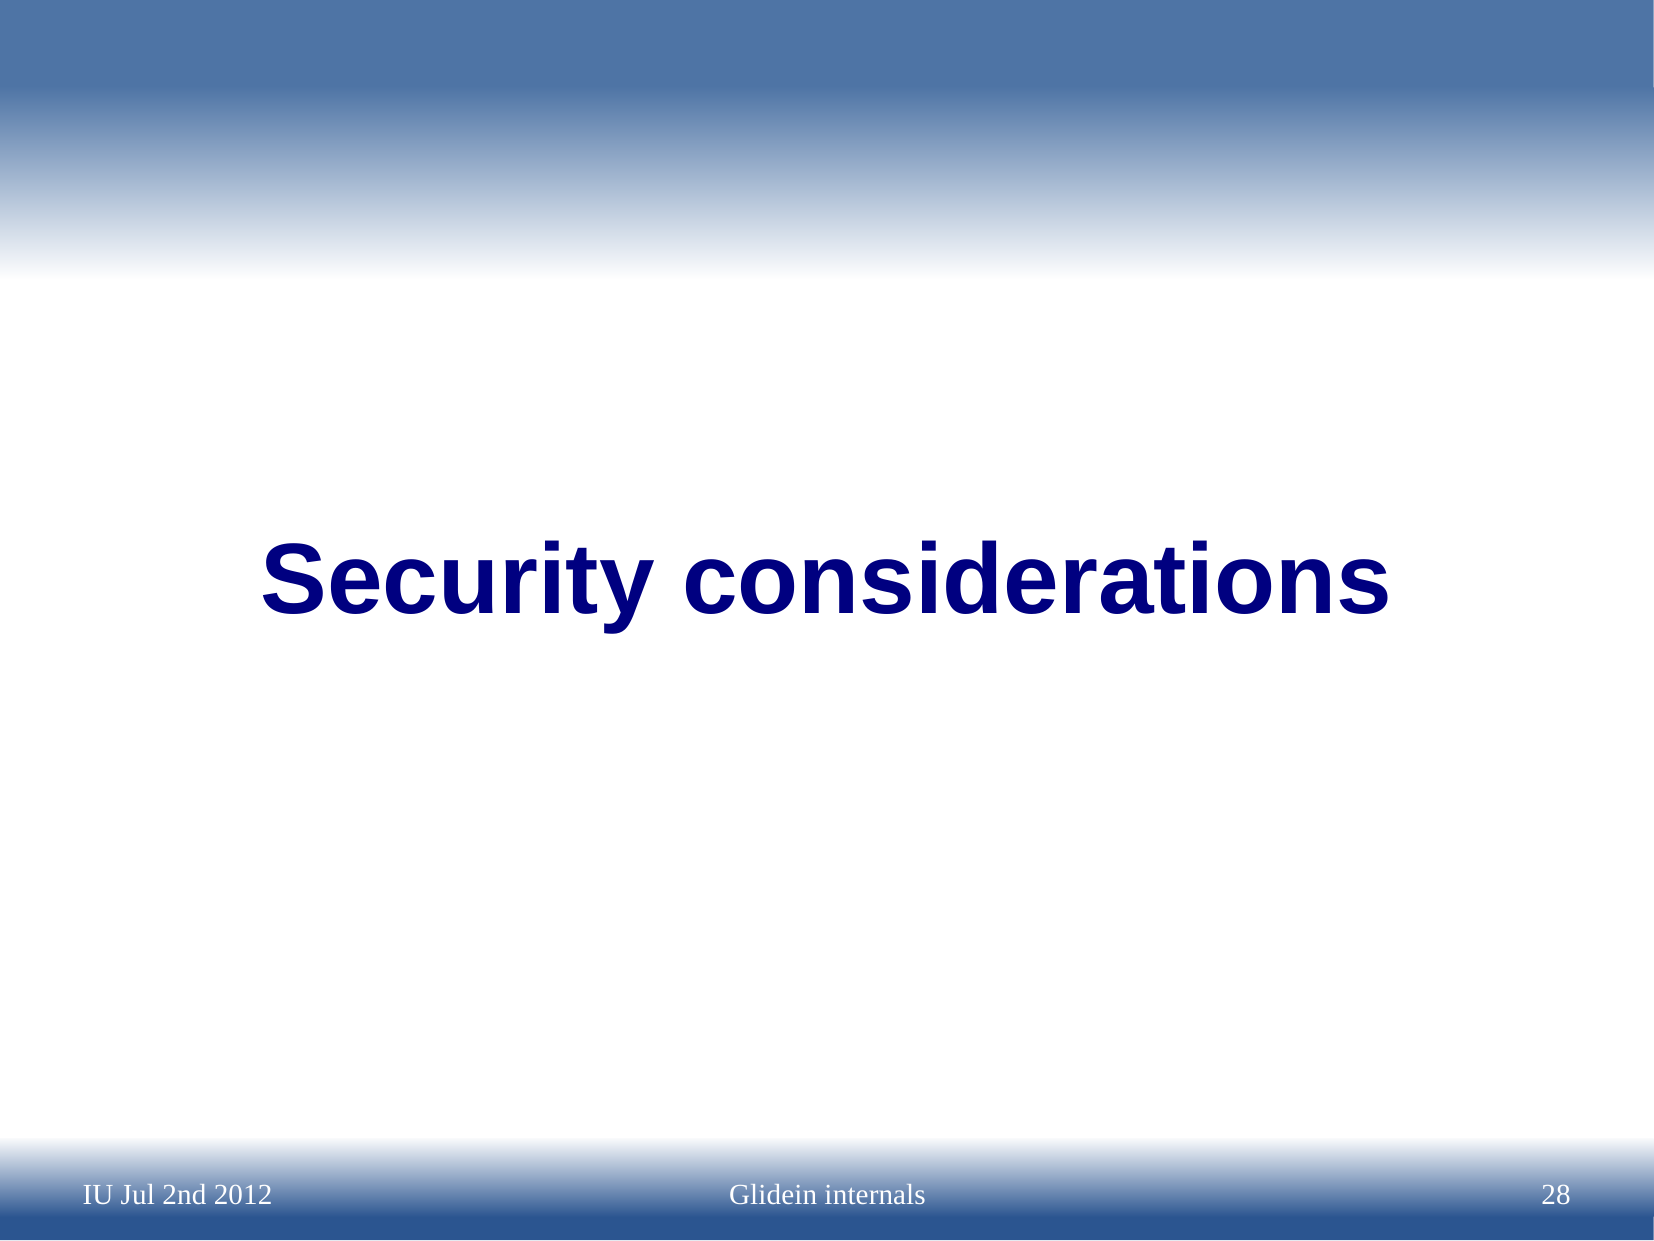

# Security considerations
IU Jul 2nd 2012
Glidein internals
28